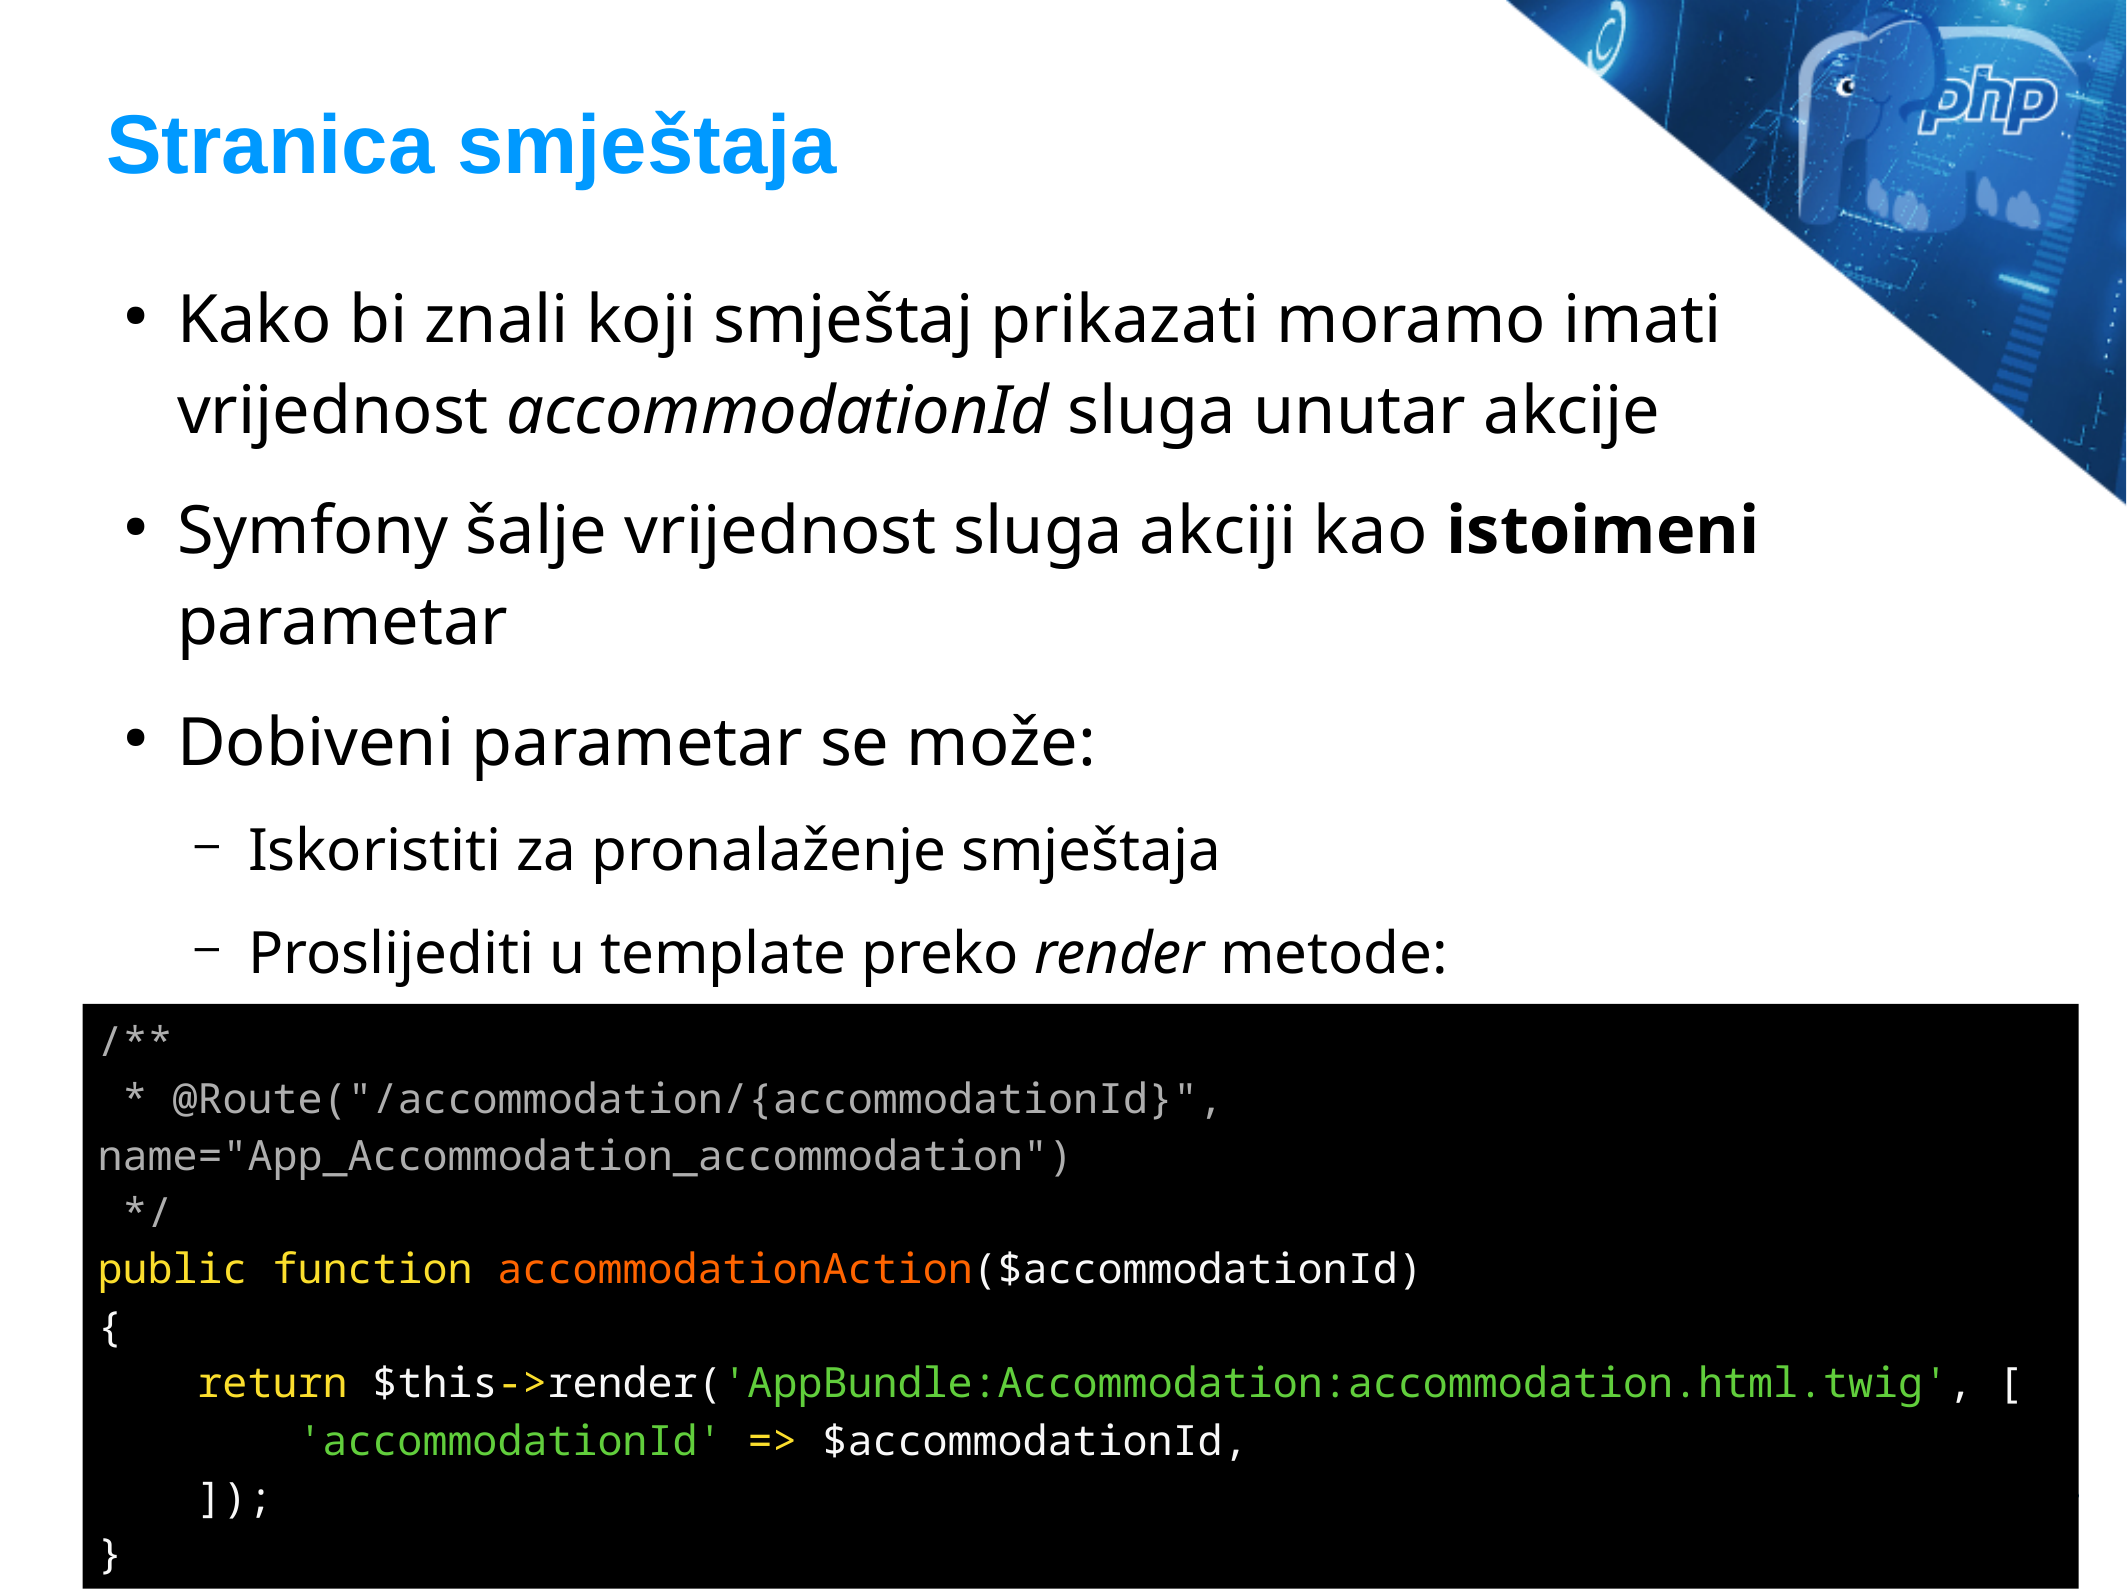

# Stranica smještaja
Kako bi znali koji smještaj prikazati moramo imati vrijednost accommodationId sluga unutar akcije
Symfony šalje vrijednost sluga akciji kao istoimeni parametar
Dobiveni parametar se može:
Iskoristiti za pronalaženje smještaja
Proslijediti u template preko render metode:
/**
 * @Route("/accommodation/{accommodationId}", name="App_Accommodation_accommodation")
 */
public function accommodationAction($accommodationId)
{
 return $this->render('AppBundle:Accommodation:accommodation.html.twig', [
 'accommodationId' => $accommodationId,
 ]);
}